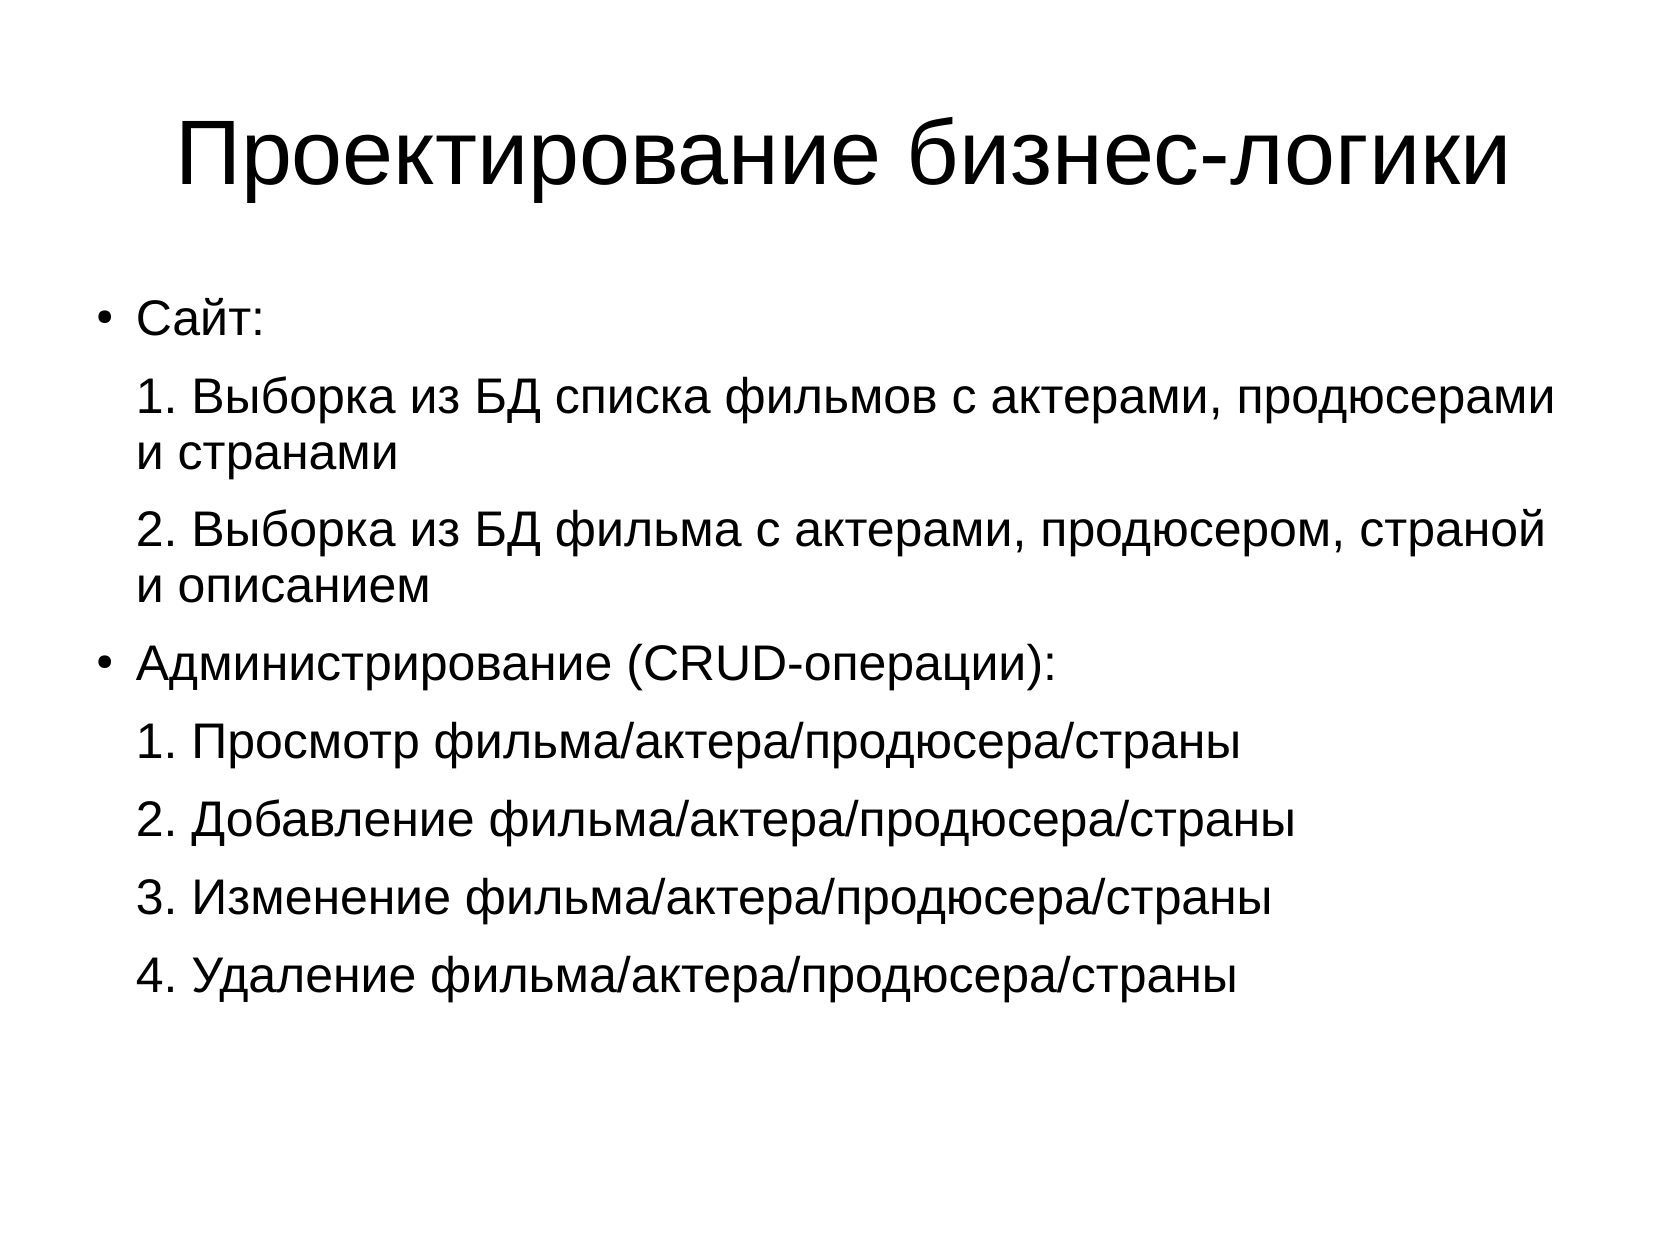

# Проектирование бизнес-логики
Сайт:
1. Выборка из БД списка фильмов с актерами, продюсерами и странами
2. Выборка из БД фильма с актерами, продюсером, страной и описанием
Администрирование (CRUD-операции):
1. Просмотр фильма/актера/продюсера/страны
2. Добавление фильма/актера/продюсера/страны
3. Изменение фильма/актера/продюсера/страны
4. Удаление фильма/актера/продюсера/страны